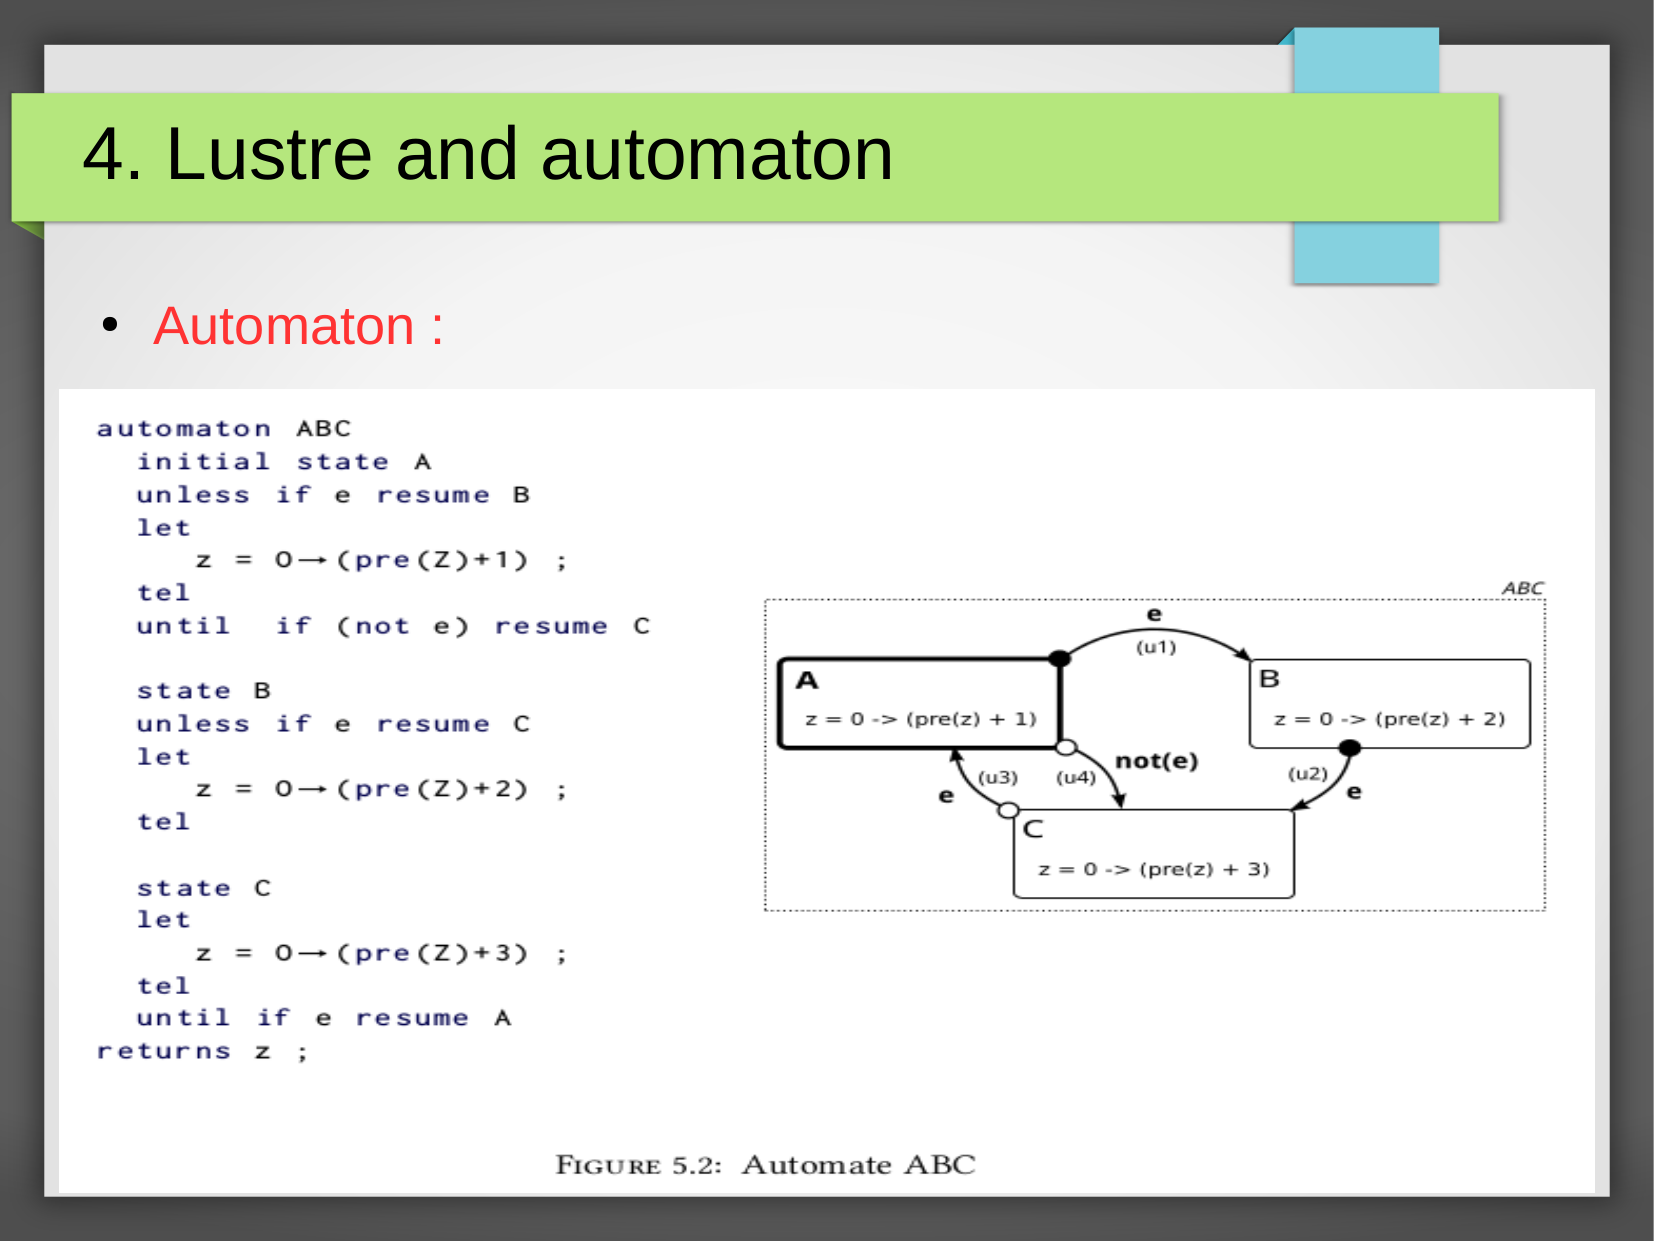

# 4. Lustre and automaton
Automaton :